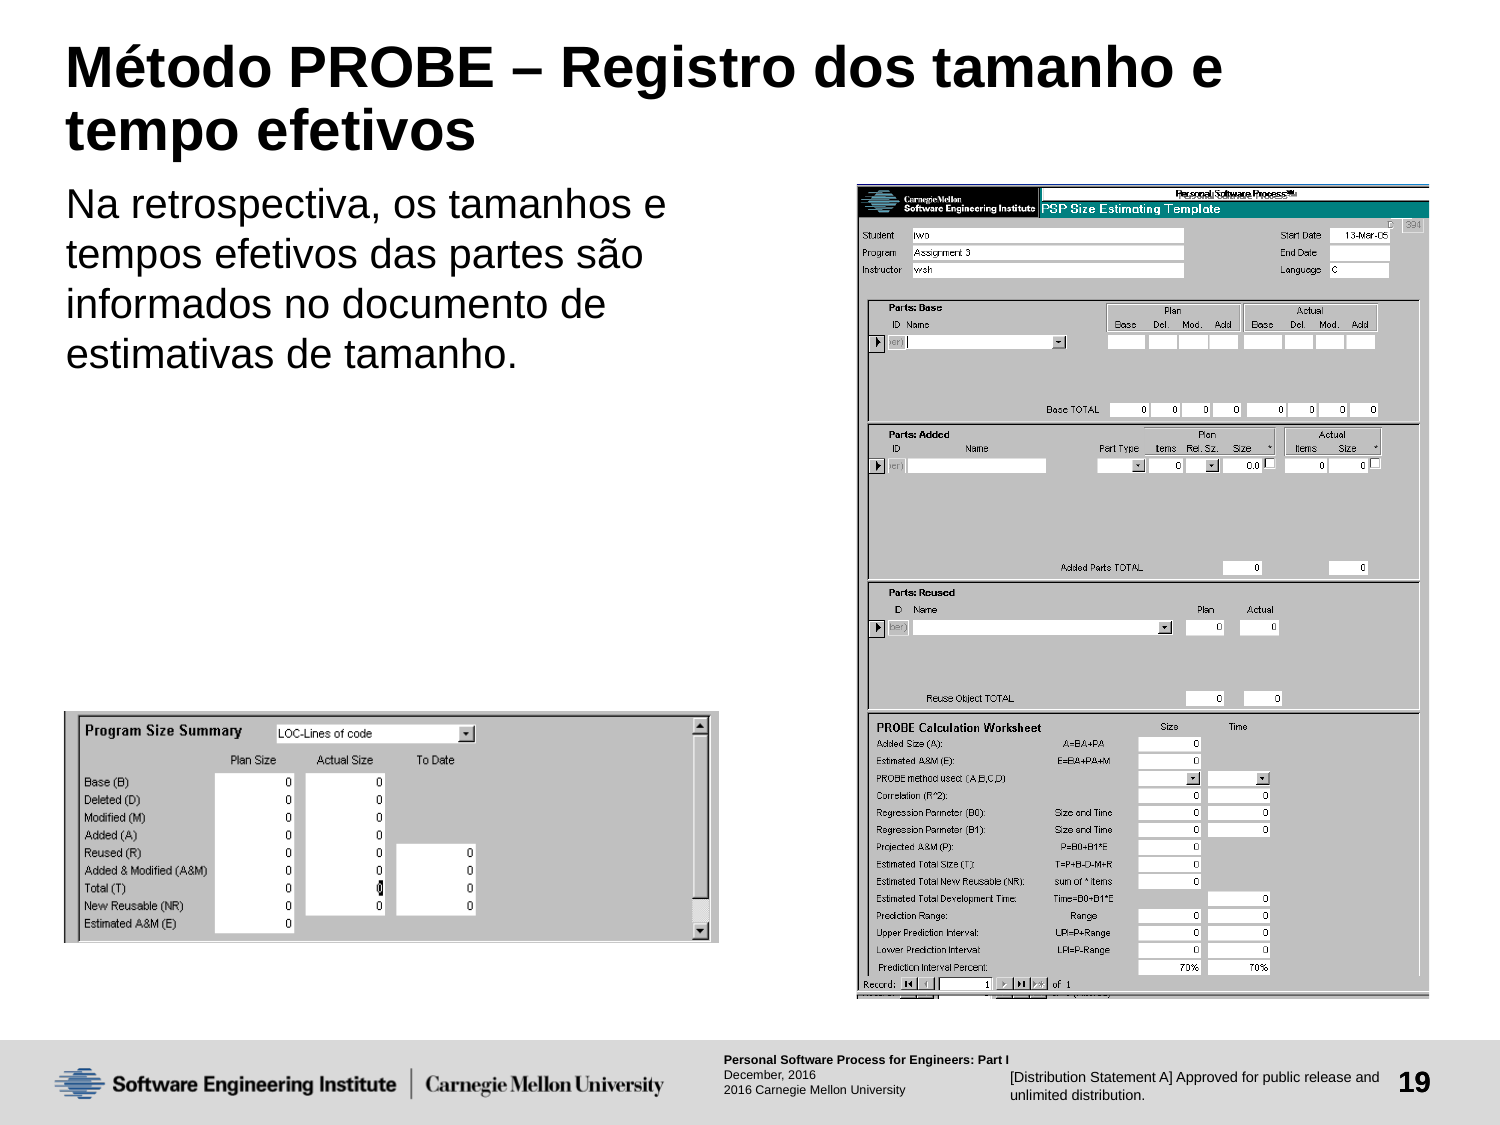

# Método PROBE – Registro dos tamanho e tempo efetivos
Na retrospectiva, os tamanhos e tempos efetivos das partes são informados no documento de estimativas de tamanho.